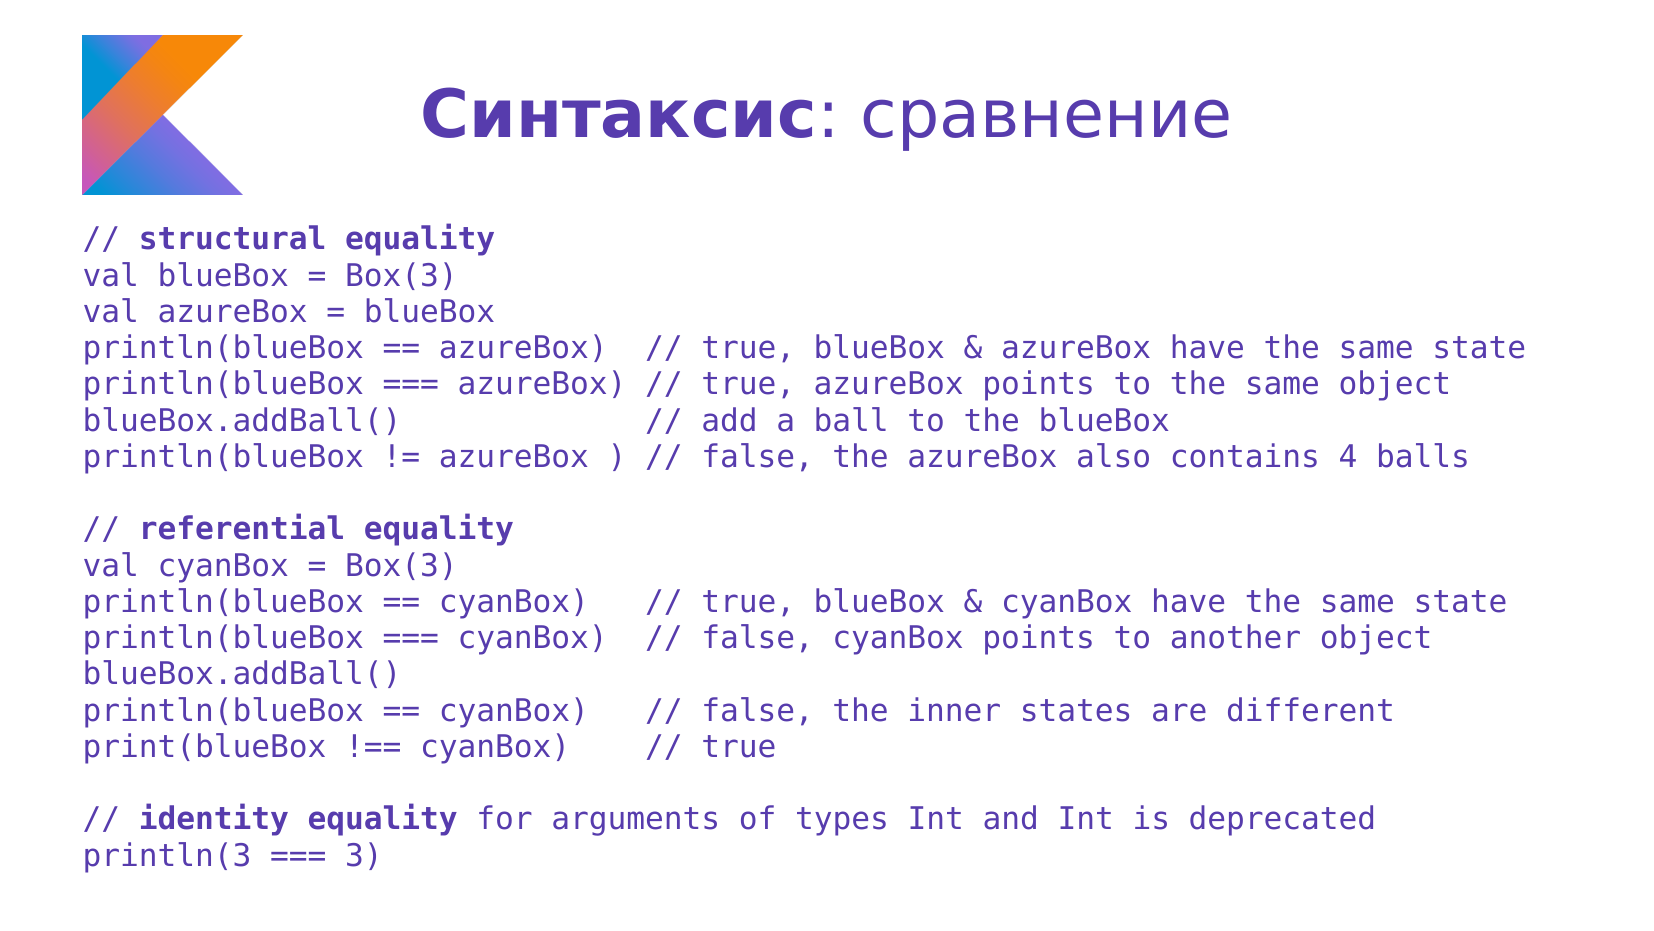

# Синтаксис: сравнение
// structural equality
val blueBox = Box(3)
val azureBox = blueBox
println(blueBox == azureBox) // true, blueBox & azureBox have the same state
println(blueBox === azureBox) // true, azureBox points to the same object
blueBox.addBall() // add a ball to the blueBox
println(blueBox != azureBox ) // false, the azureBox also contains 4 balls
// referential equality
val cyanBox = Box(3)
println(blueBox == cyanBox) // true, blueBox & cyanBox have the same state
println(blueBox === cyanBox) // false, cyanBox points to another object
blueBox.addBall()
println(blueBox == cyanBox) // false, the inner states are different
print(blueBox !== cyanBox) // true
// identity equality for arguments of types Int and Int is deprecated
println(3 === 3)